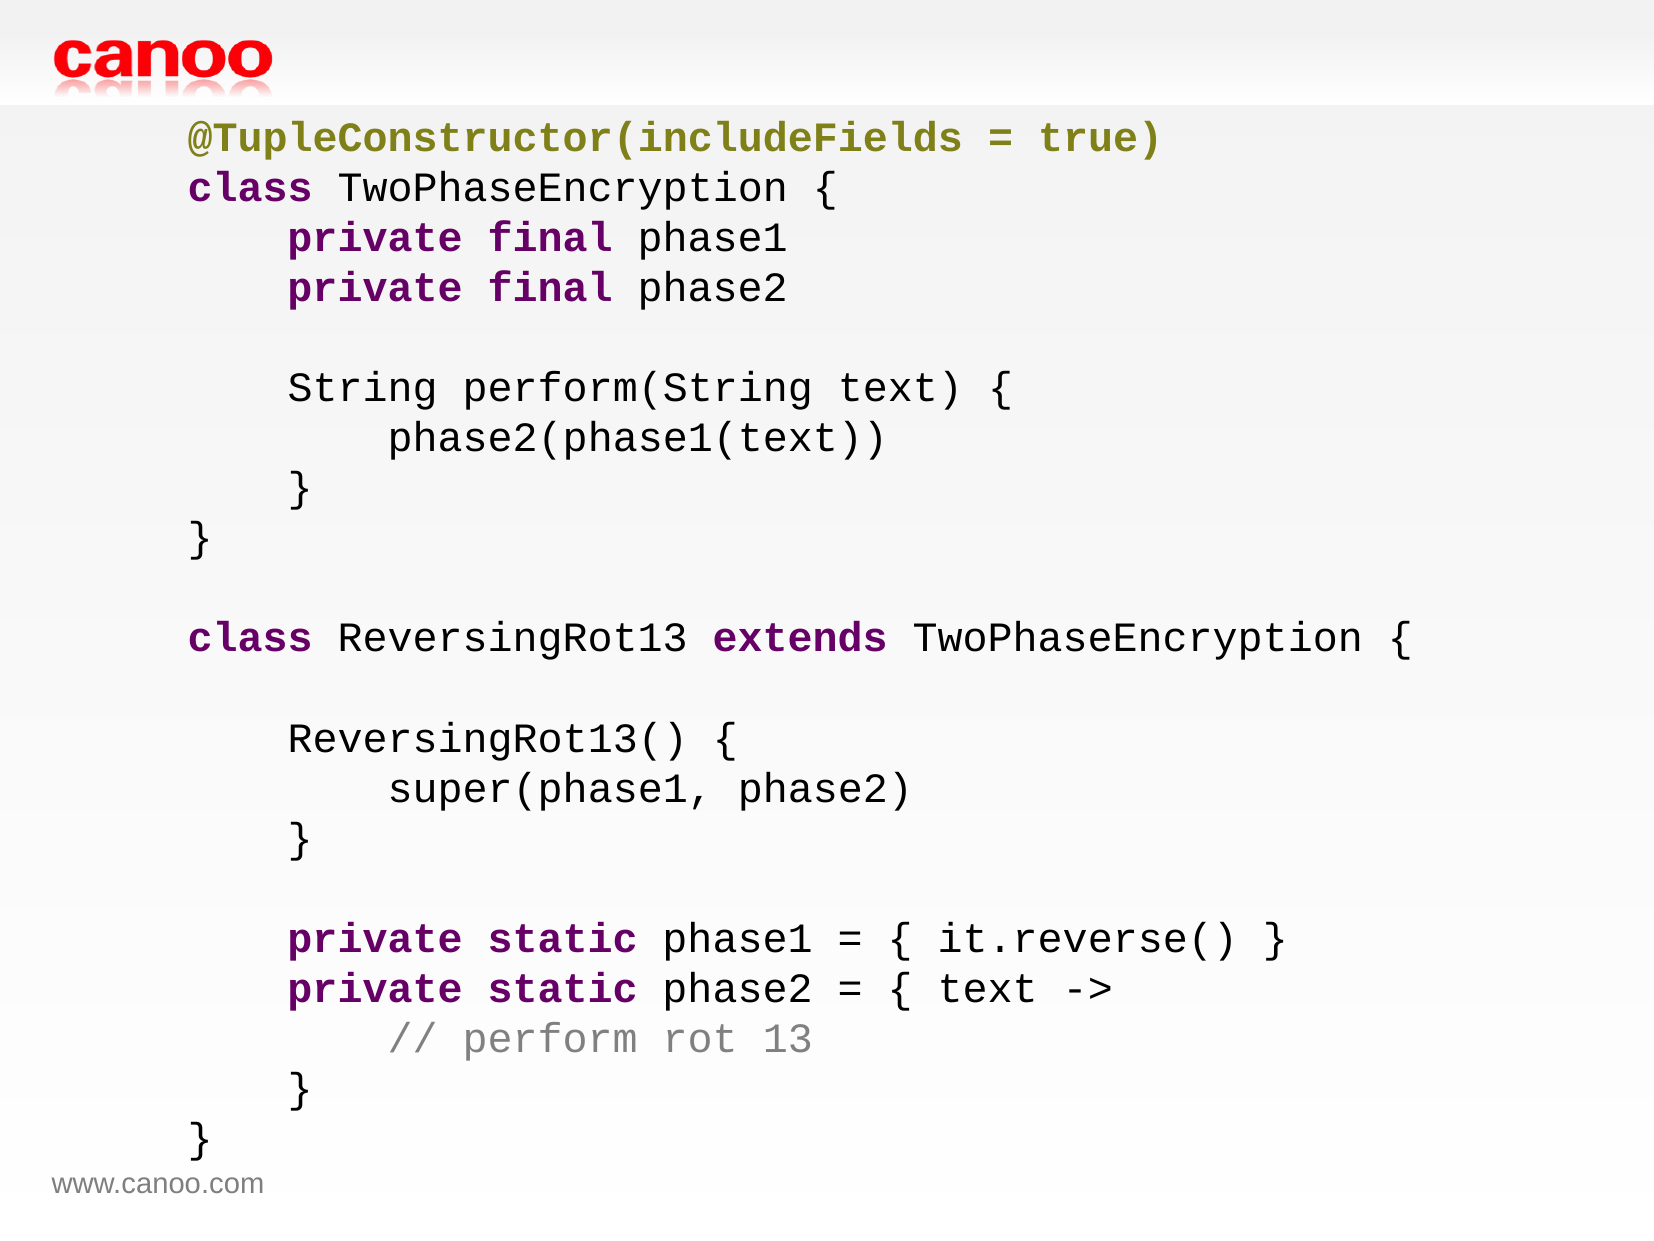

@TupleConstructor(includeFields = true)
class TwoPhaseEncryption {
 private final phase1
 private final phase2
 String perform(String text) {
 phase2(phase1(text))
 }
}
class ReversingRot13 extends TwoPhaseEncryption {
 ReversingRot13() {
 super(phase1, phase2)
 }
 private static phase1 = { it.reverse() }
 private static phase2 = { text ->
 // perform rot 13
 }
}